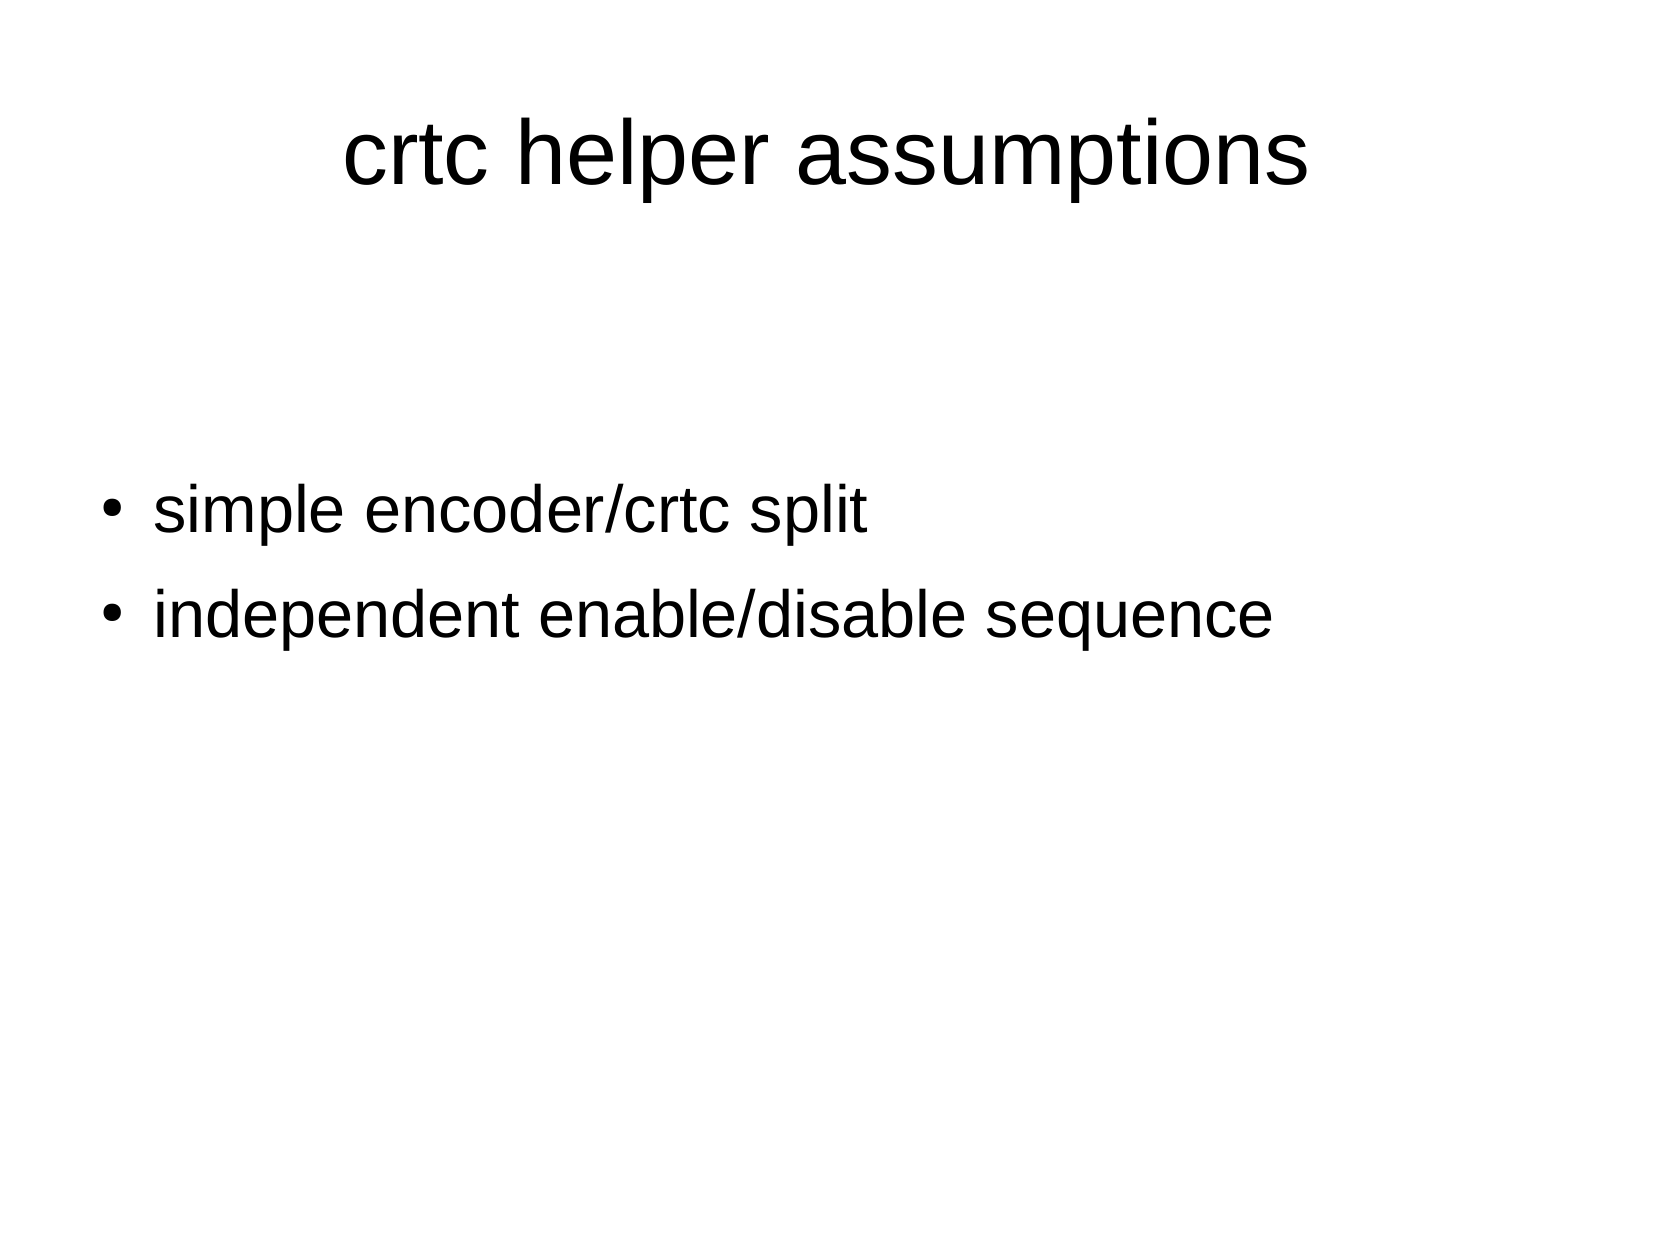

# crtc helper assumptions
simple encoder/crtc split
independent enable/disable sequence